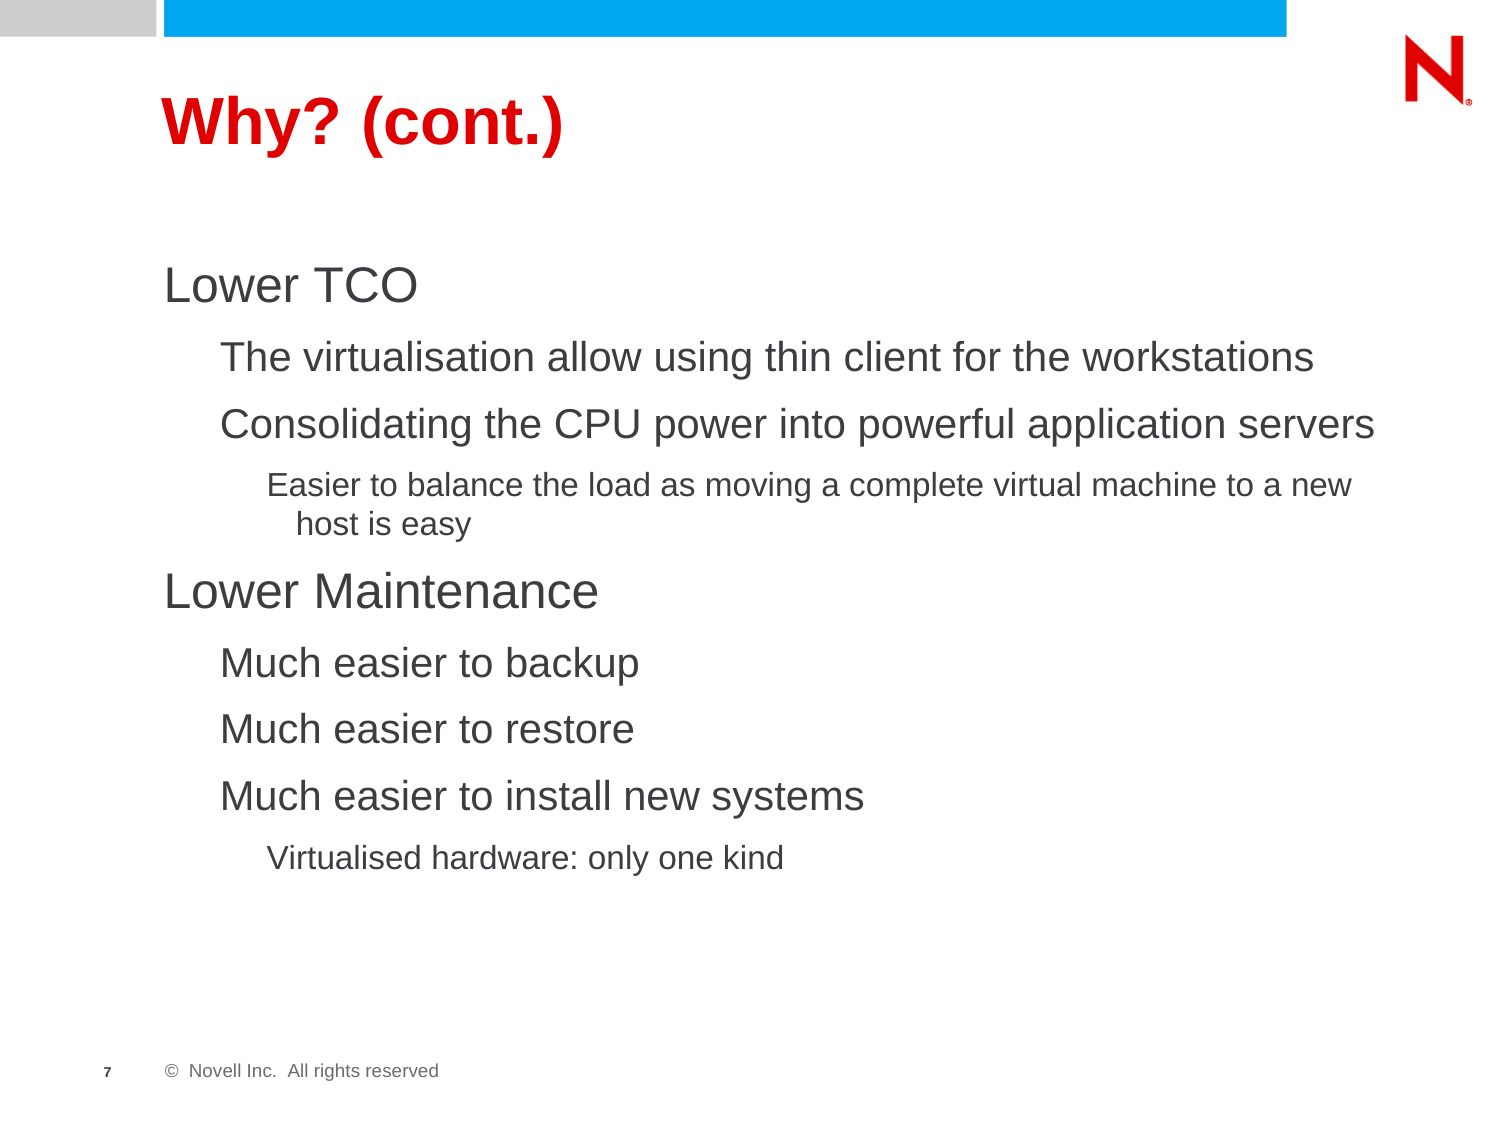

# Why? (cont.)
Lower TCO
The virtualisation allow using thin client for the workstations
Consolidating the CPU power into powerful application servers
Easier to balance the load as moving a complete virtual machine to a new host is easy
Lower Maintenance
Much easier to backup
Much easier to restore
Much easier to install new systems
Virtualised hardware: only one kind